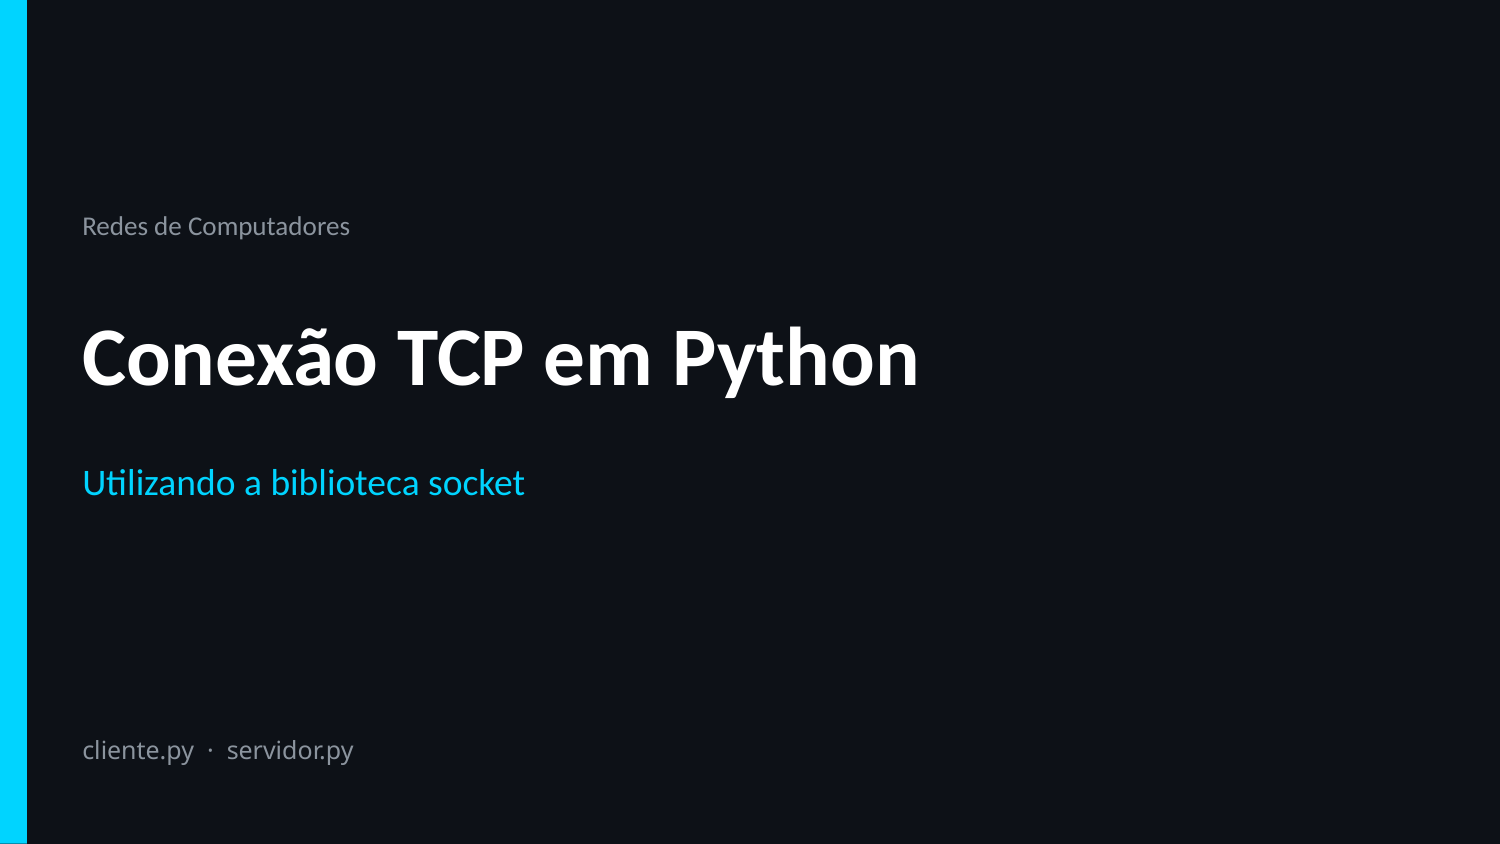

Redes de Computadores
Conexão TCP em Python
Utilizando a biblioteca socket
cliente.py · servidor.py